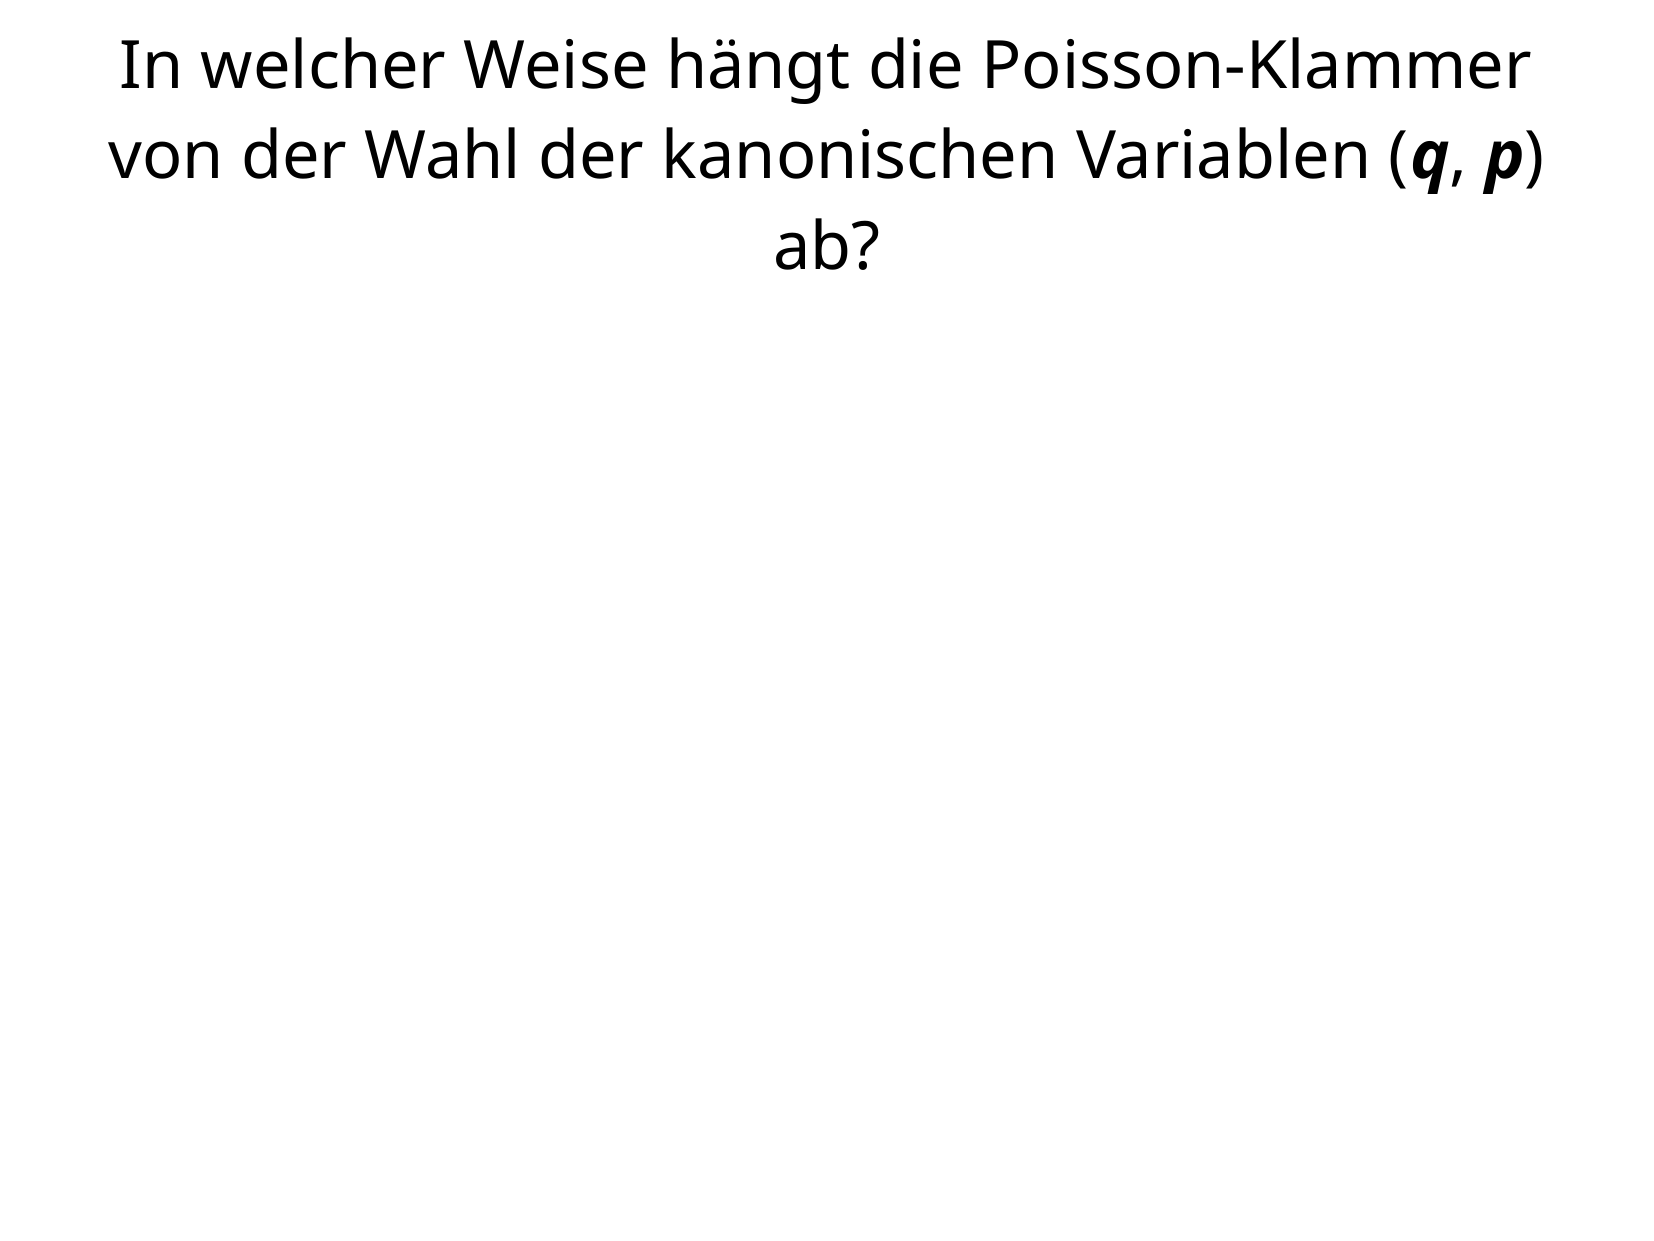

# In welcher Weise hängt die Poisson-Klammer von der Wahl der kanonischen Variablen (q, p) ab?